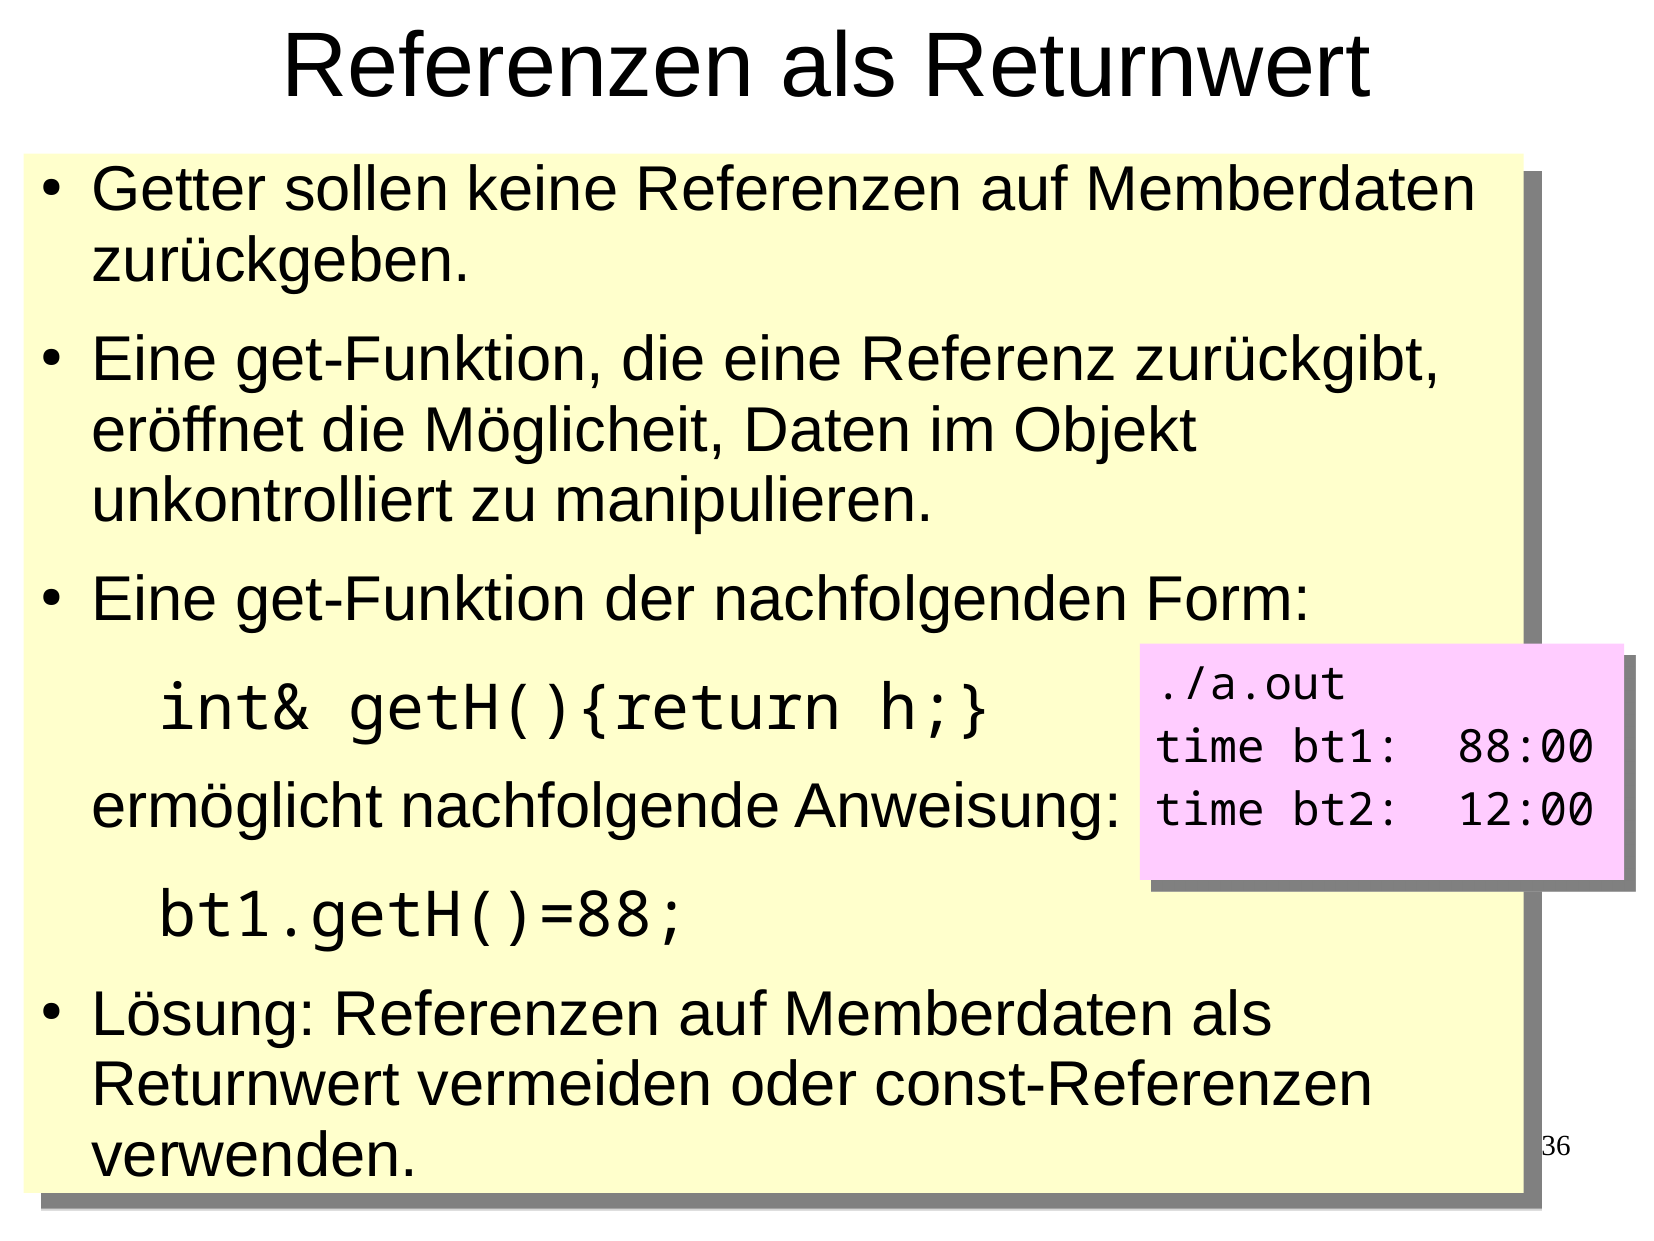

# Referenzen als Returnwert
Getter sollen keine Referenzen auf Memberdaten zurückgeben.
Eine get-Funktion, die eine Referenz zurückgibt, eröffnet die Möglicheit, Daten im Objekt unkontrolliert zu manipulieren.
Eine get-Funktion der nachfolgenden Form:
int& getH(){return h;}
ermöglicht nachfolgende Anweisung:
bt1.getH()=88;
Lösung: Referenzen auf Memberdaten als Returnwert vermeiden oder const-Referenzen verwenden.
./a.out
time bt1: 88:00
time bt2: 12:00
36